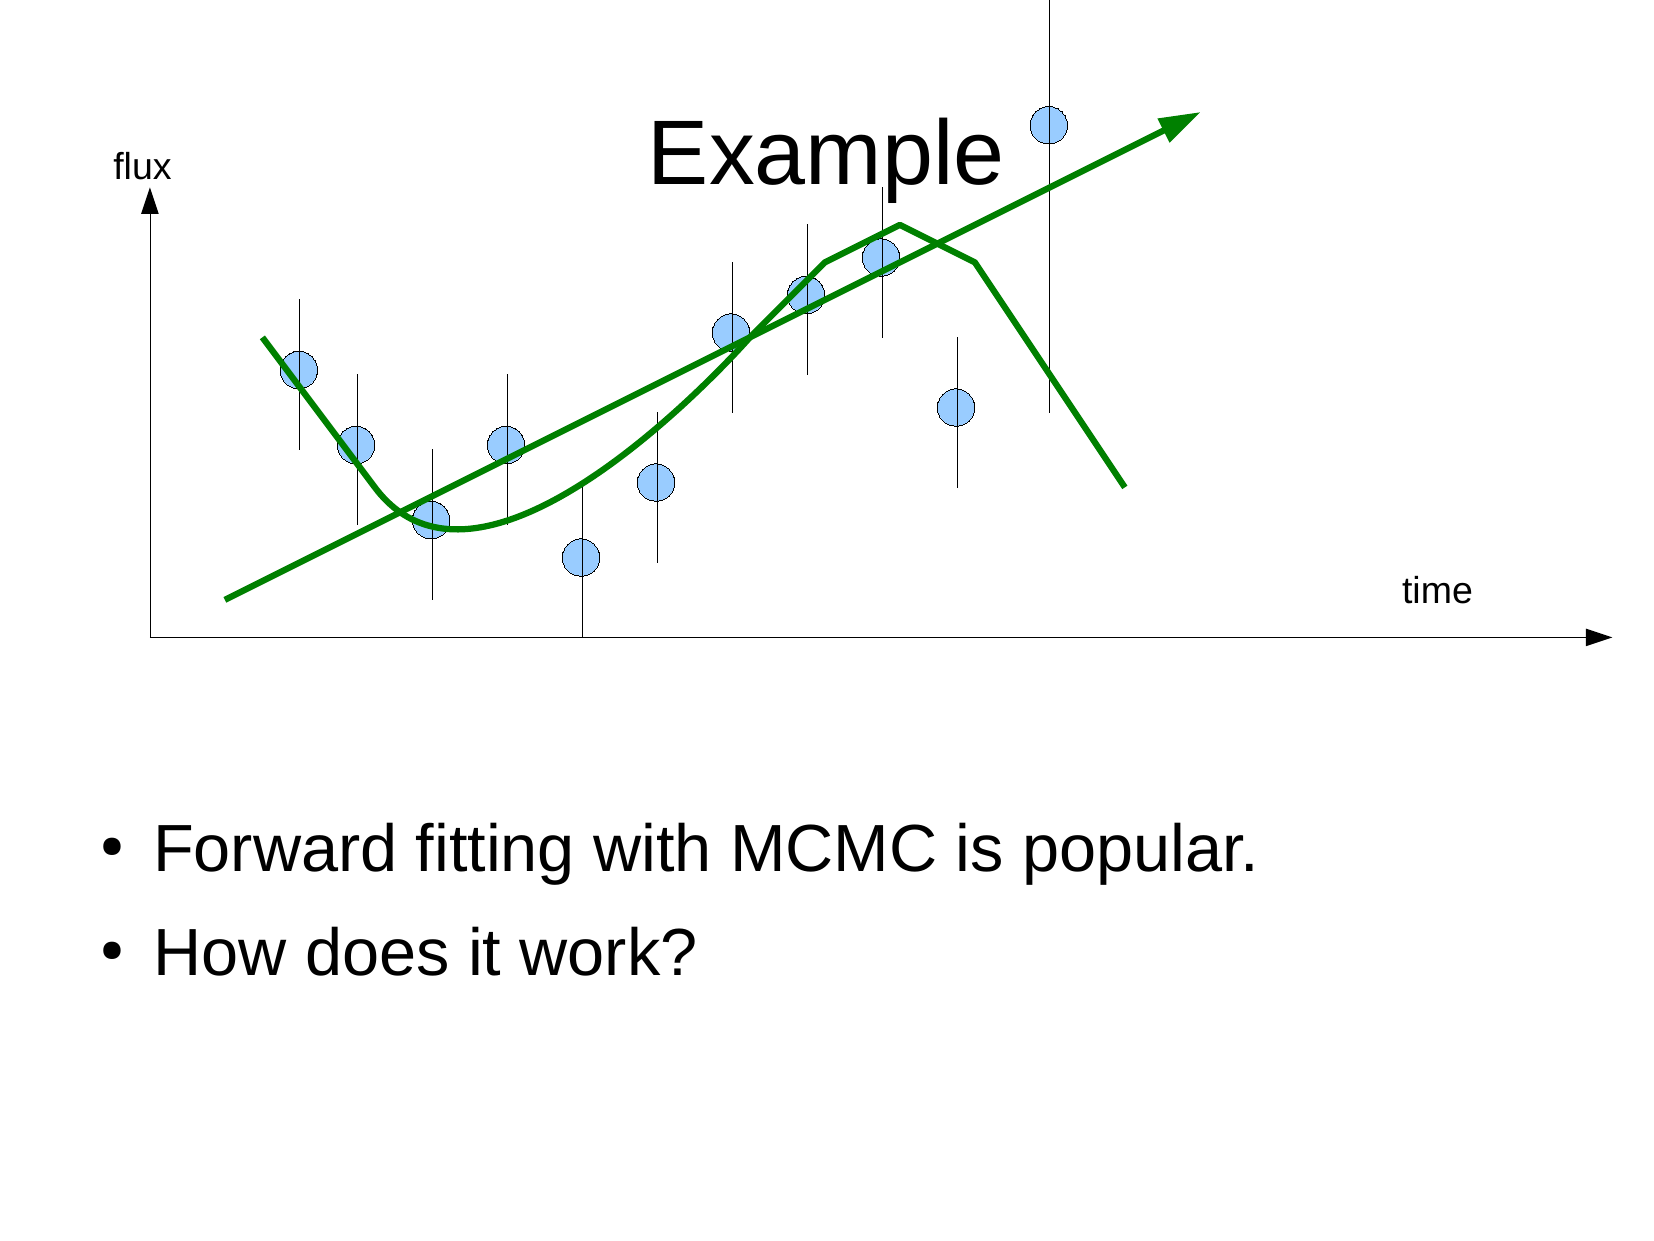

# Example
flux
Forward fitting with MCMC is popular.
How does it work?
time